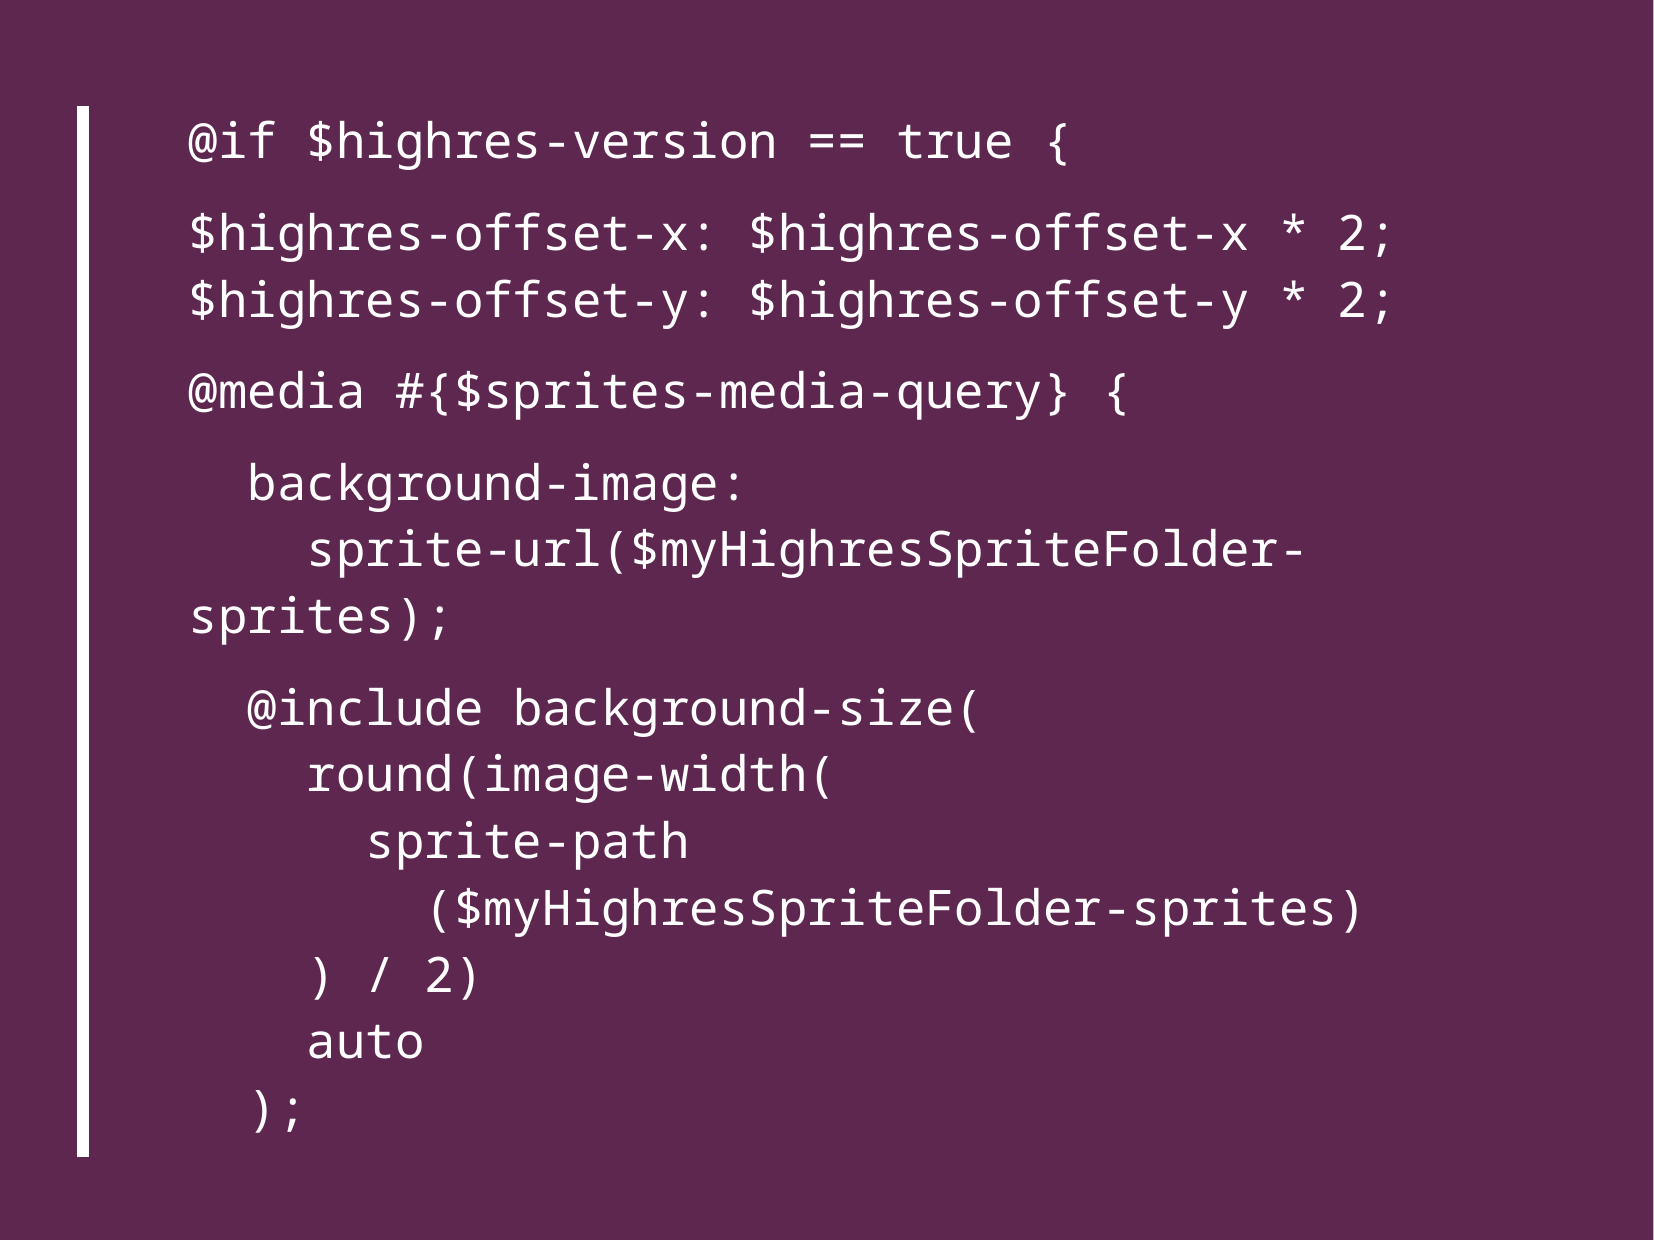

# @if $highres-version == true {
$highres-offset-x: $highres-offset-x * 2;
$highres-offset-y: $highres-offset-y * 2;
@media #{$sprites-media-query} {
 background-image:
 sprite-url($myHighresSpriteFolder-sprites);
 @include background-size(
 round(image-width(
 sprite-path
 ($myHighresSpriteFolder-sprites)
 ) / 2)
 auto
 );